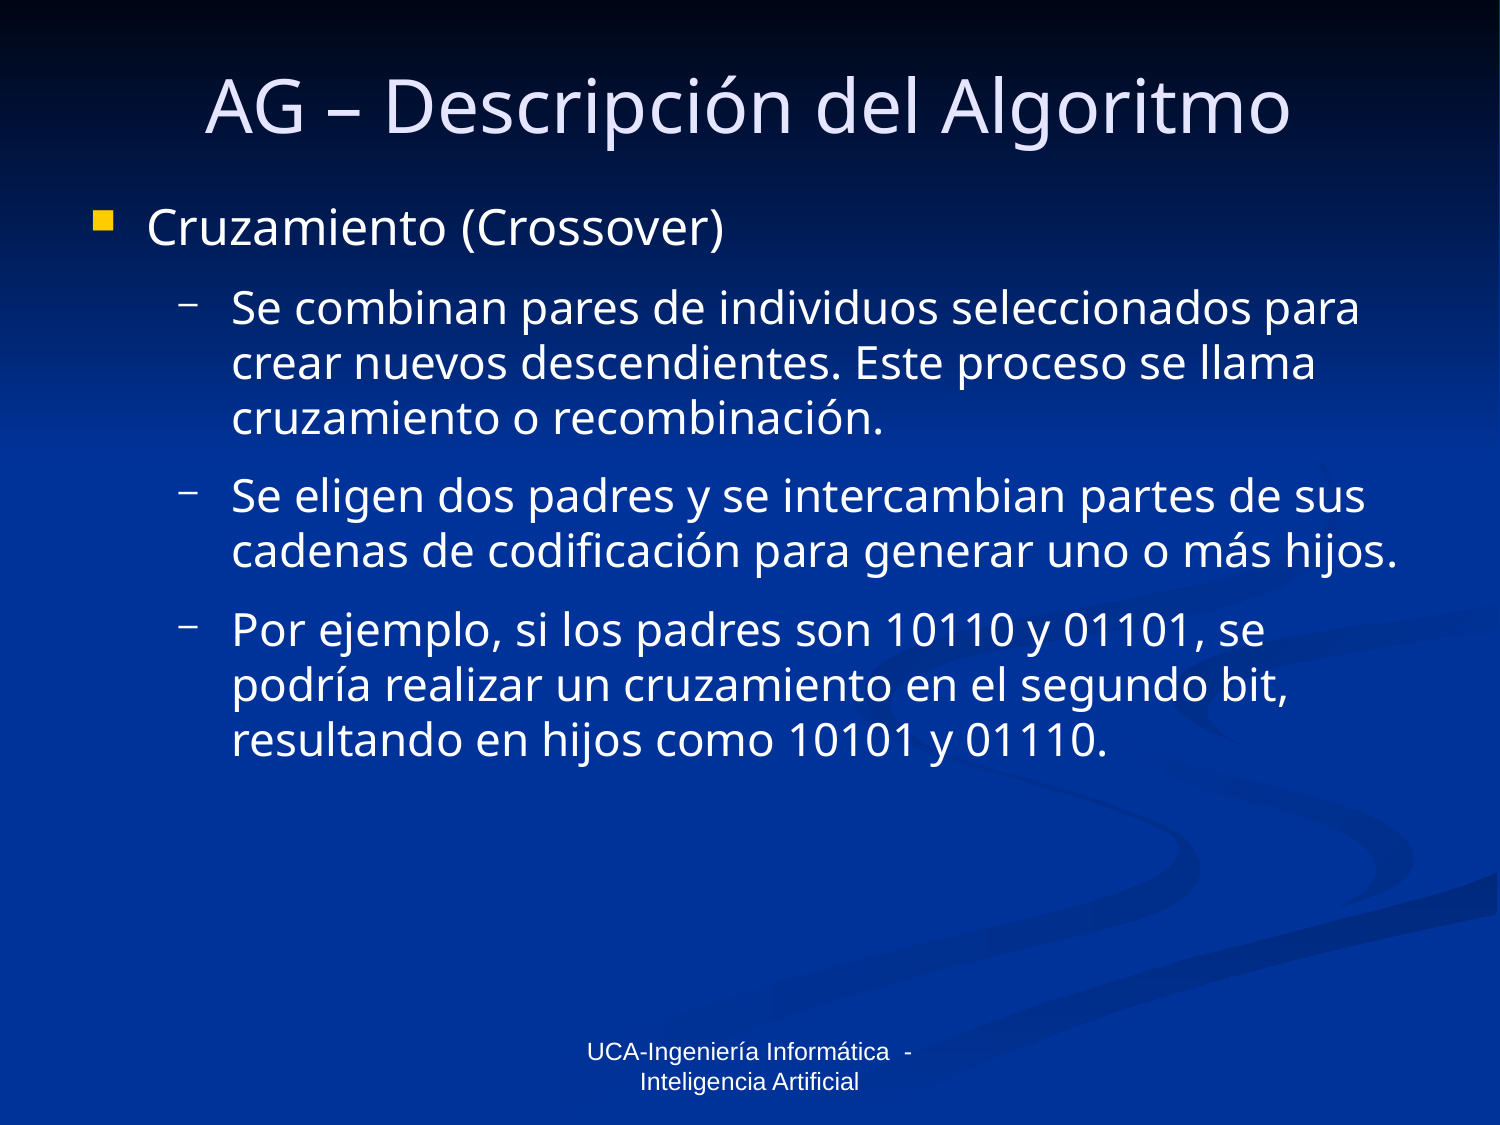

# AG – Descripción del Algoritmo
Cruzamiento (Crossover)
Se combinan pares de individuos seleccionados para crear nuevos descendientes. Este proceso se llama cruzamiento o recombinación.
Se eligen dos padres y se intercambian partes de sus cadenas de codificación para generar uno o más hijos.
Por ejemplo, si los padres son 10110 y 01101, se podría realizar un cruzamiento en el segundo bit, resultando en hijos como 10101 y 01110.
UCA-Ingeniería Informática - Inteligencia Artificial